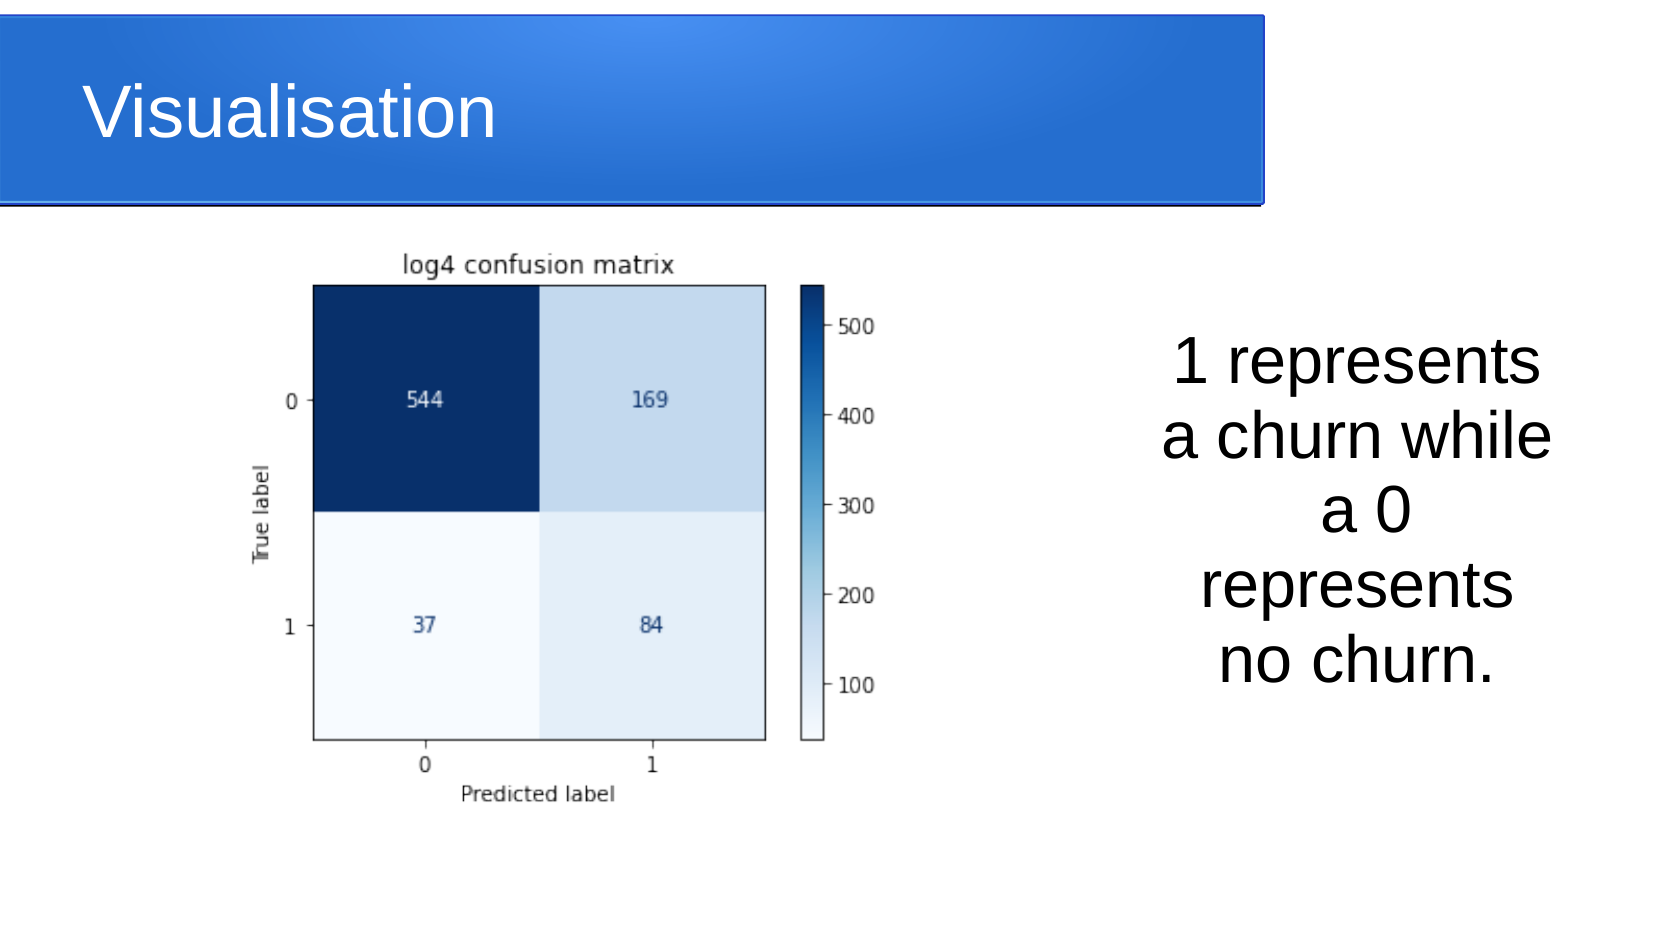

# Visualisation
1 represents a churn while a 0 represents no churn.